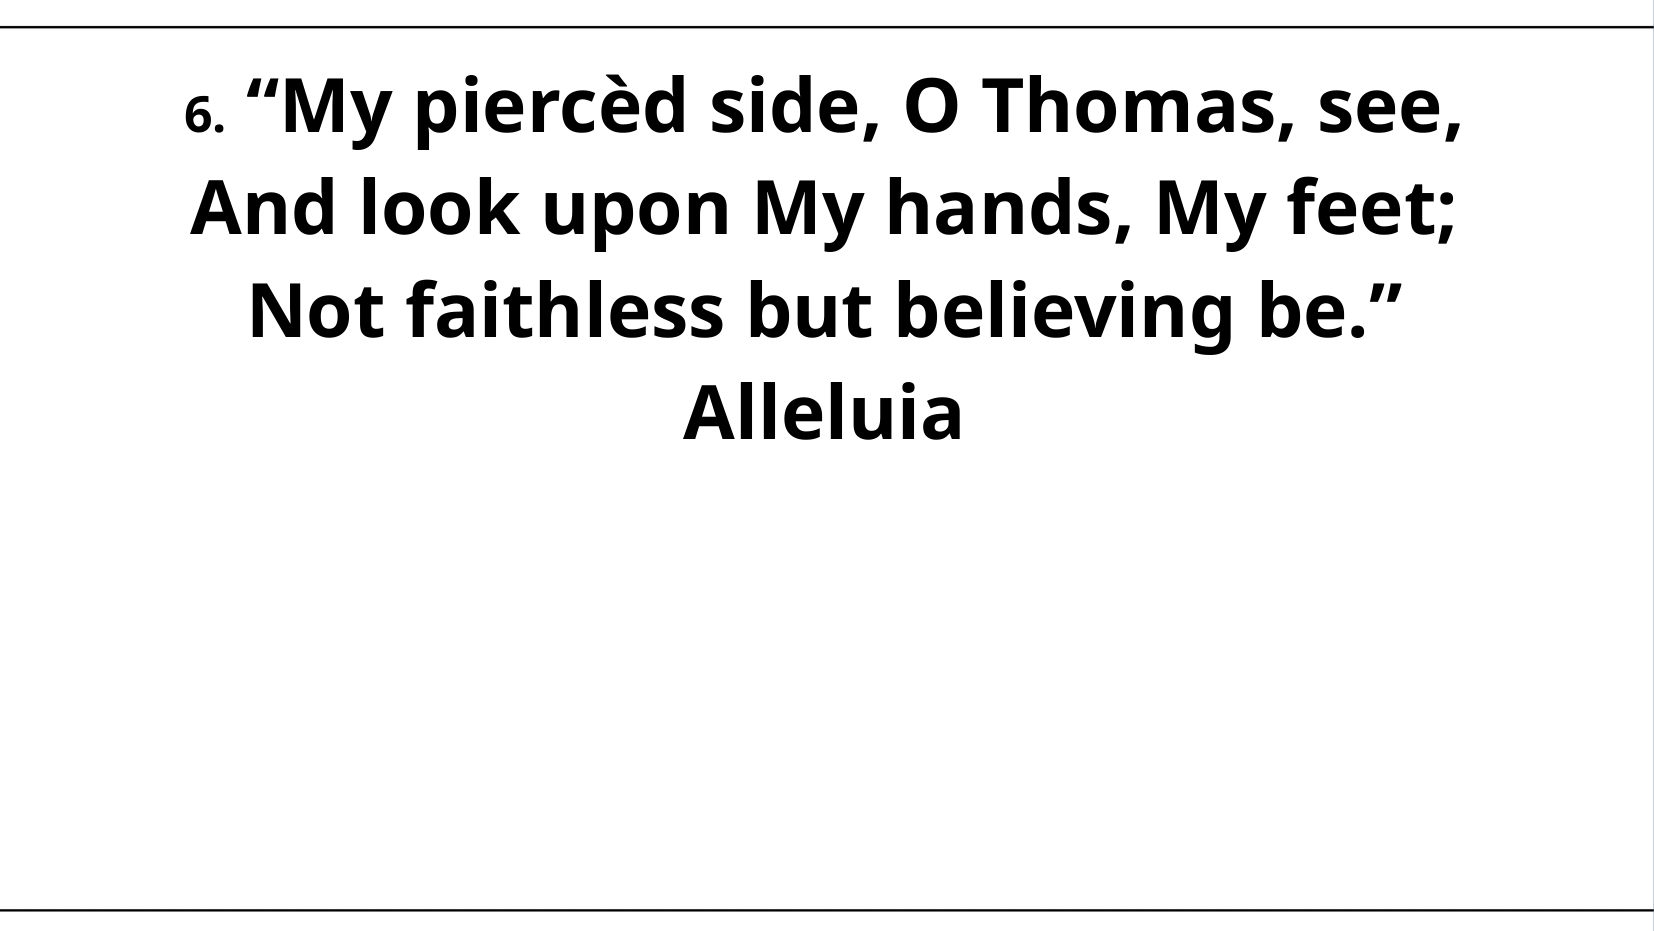

6. “My piercèd side, O Thomas, see,
And look upon My hands, My feet;
Not faithless but believing be.”
Alleluia